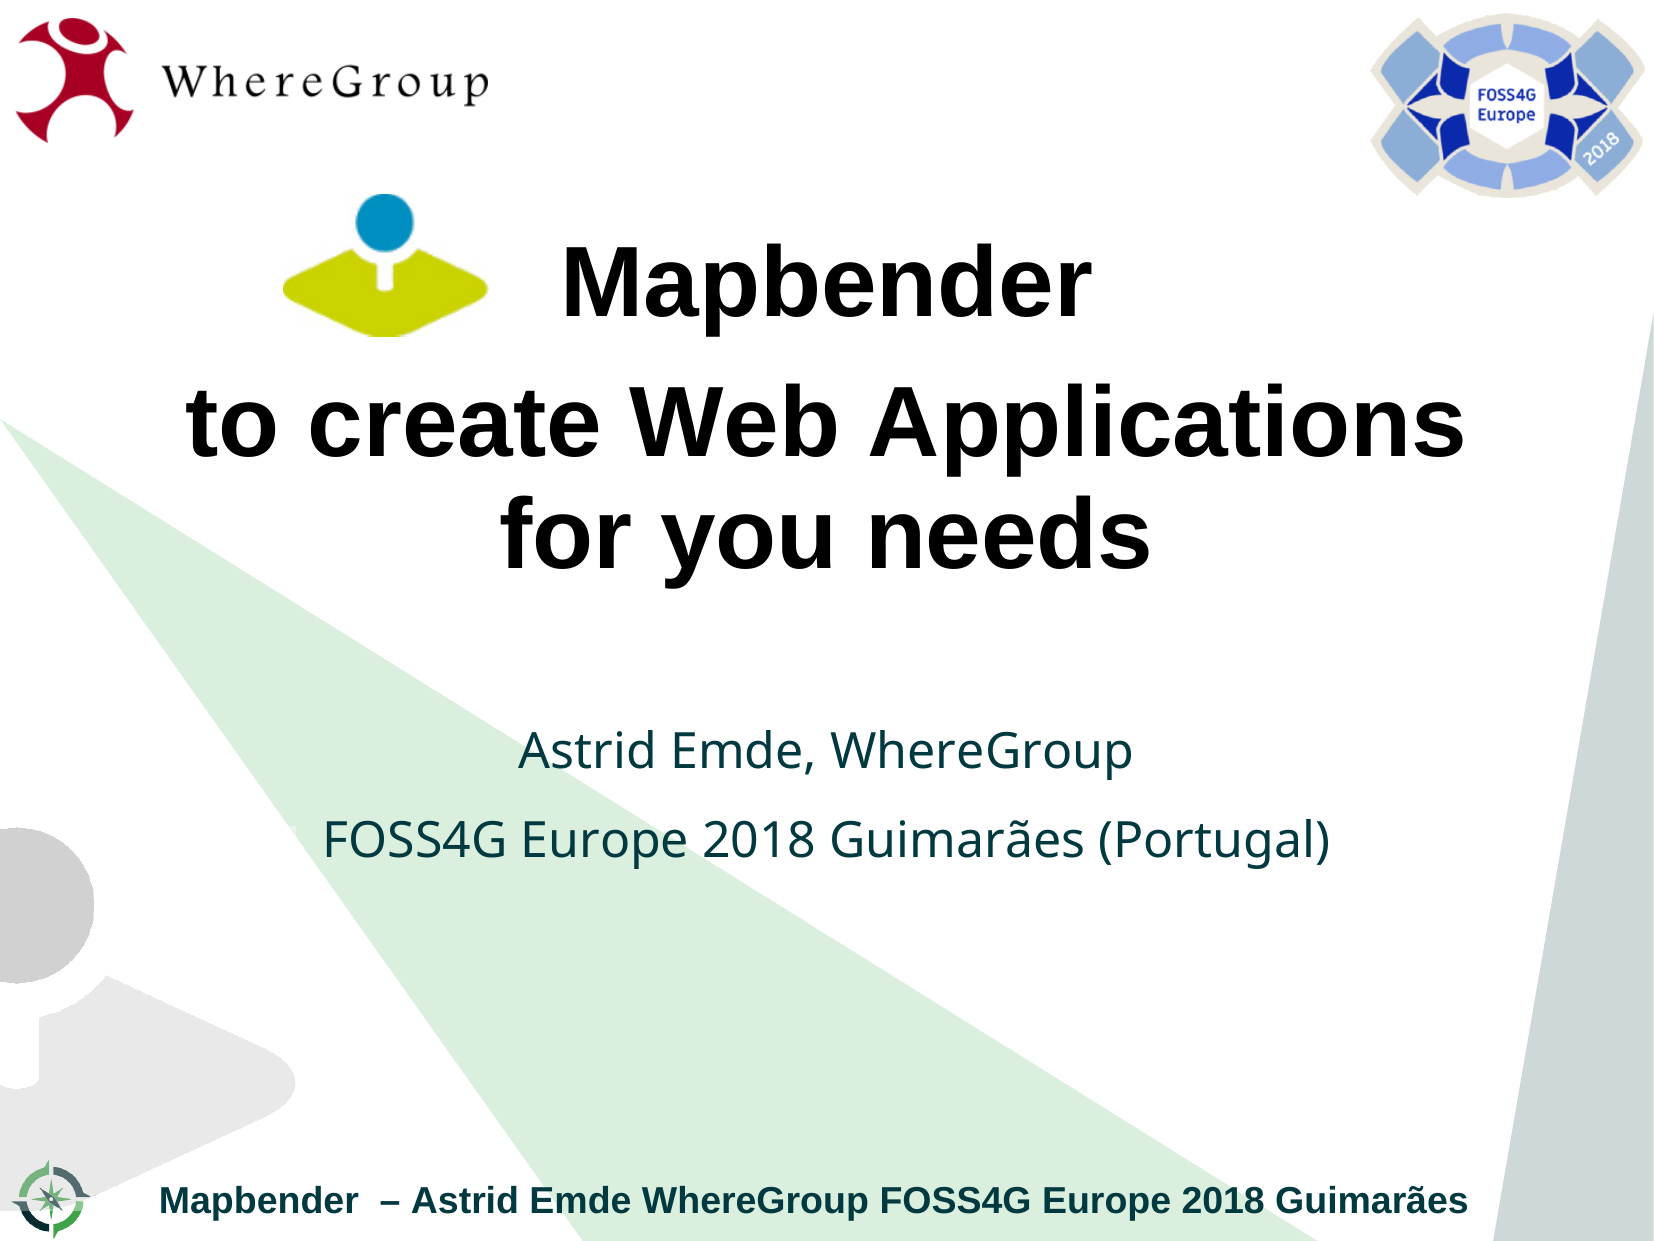

Mapbender
to create Web Applications for you needs
Astrid Emde, WhereGroup
FOSS4G Europe 2018 Guimarães (Portugal)